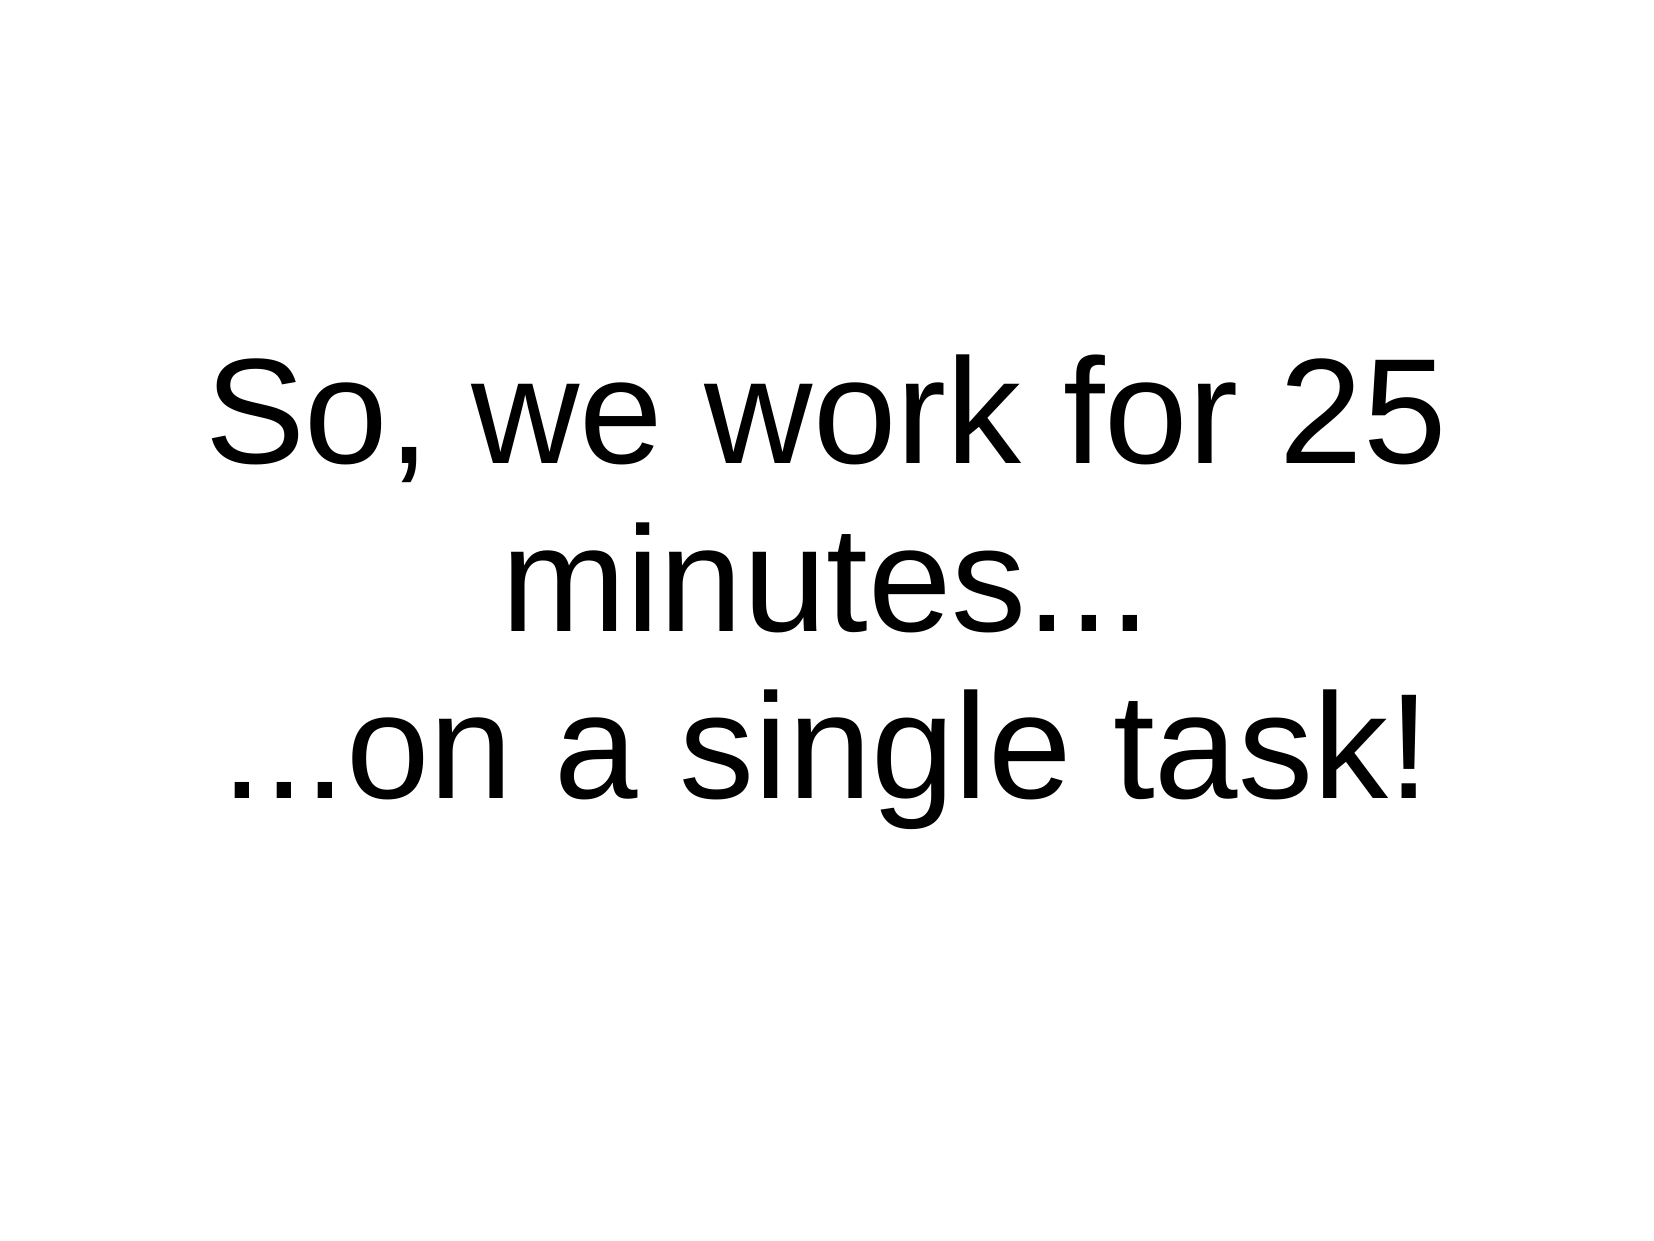

# So, we work for 25 minutes...
...on a single task!